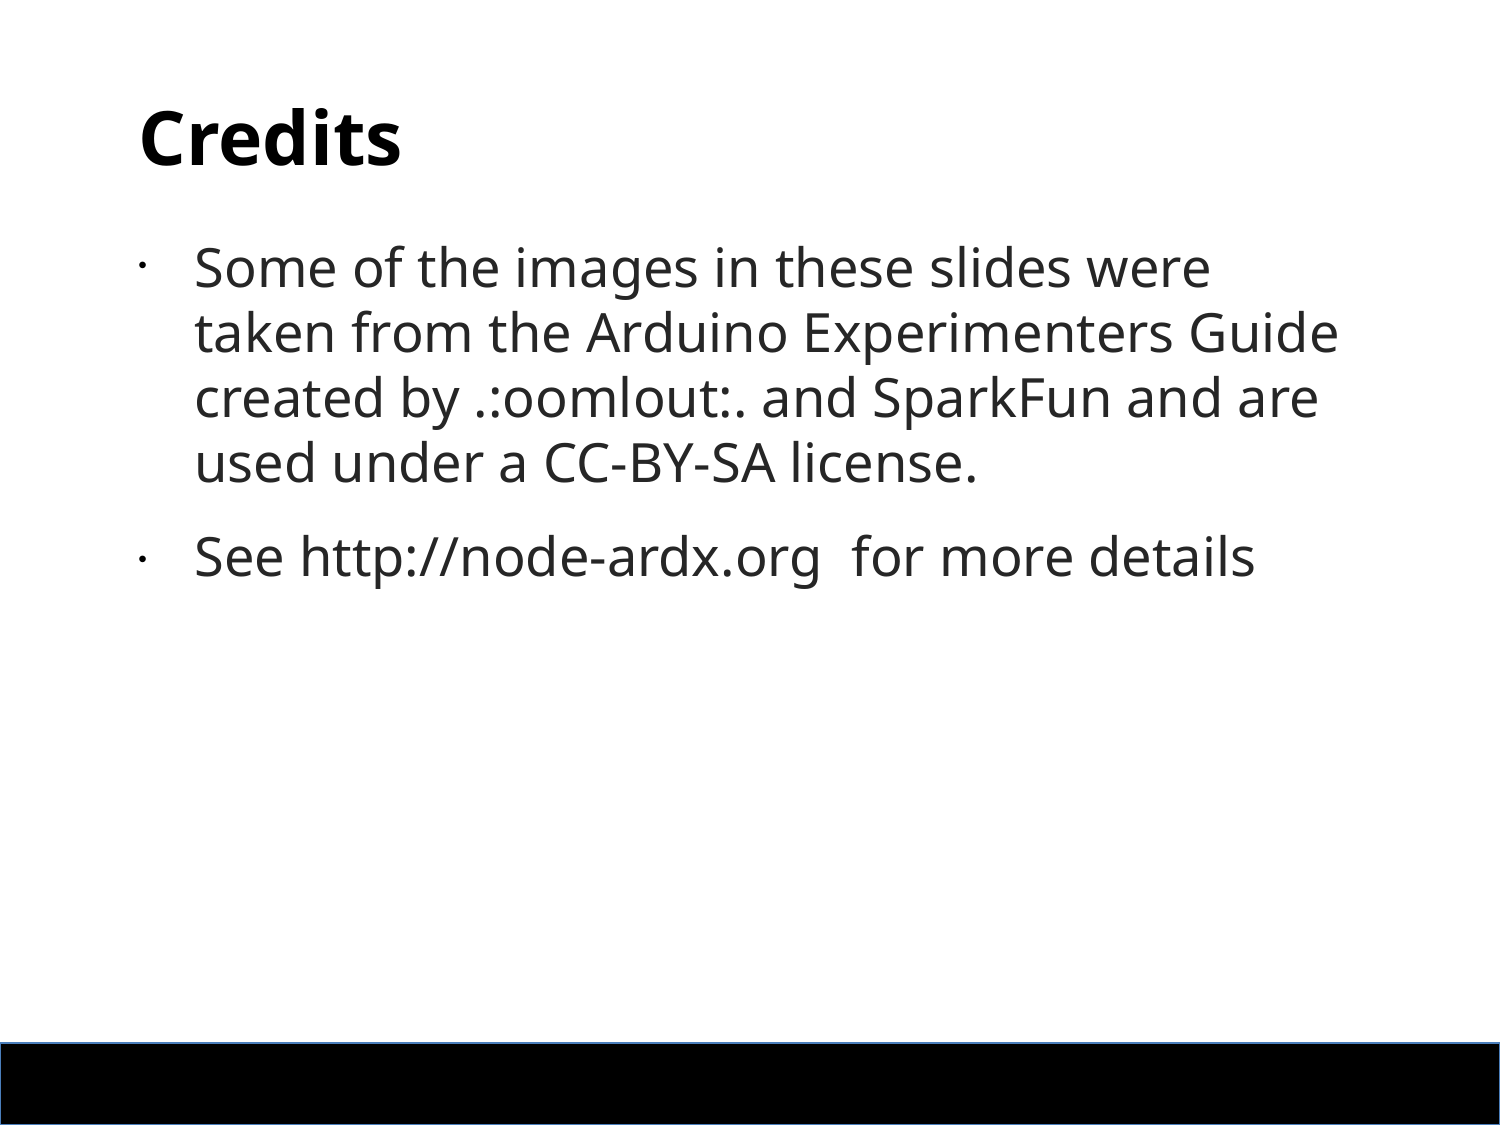

# Credits
Some of the images in these slides were taken from the Arduino Experimenters Guide created by .:oomlout:. and SparkFun and are used under a CC-BY-SA license.
See http://node-ardx.org for more details